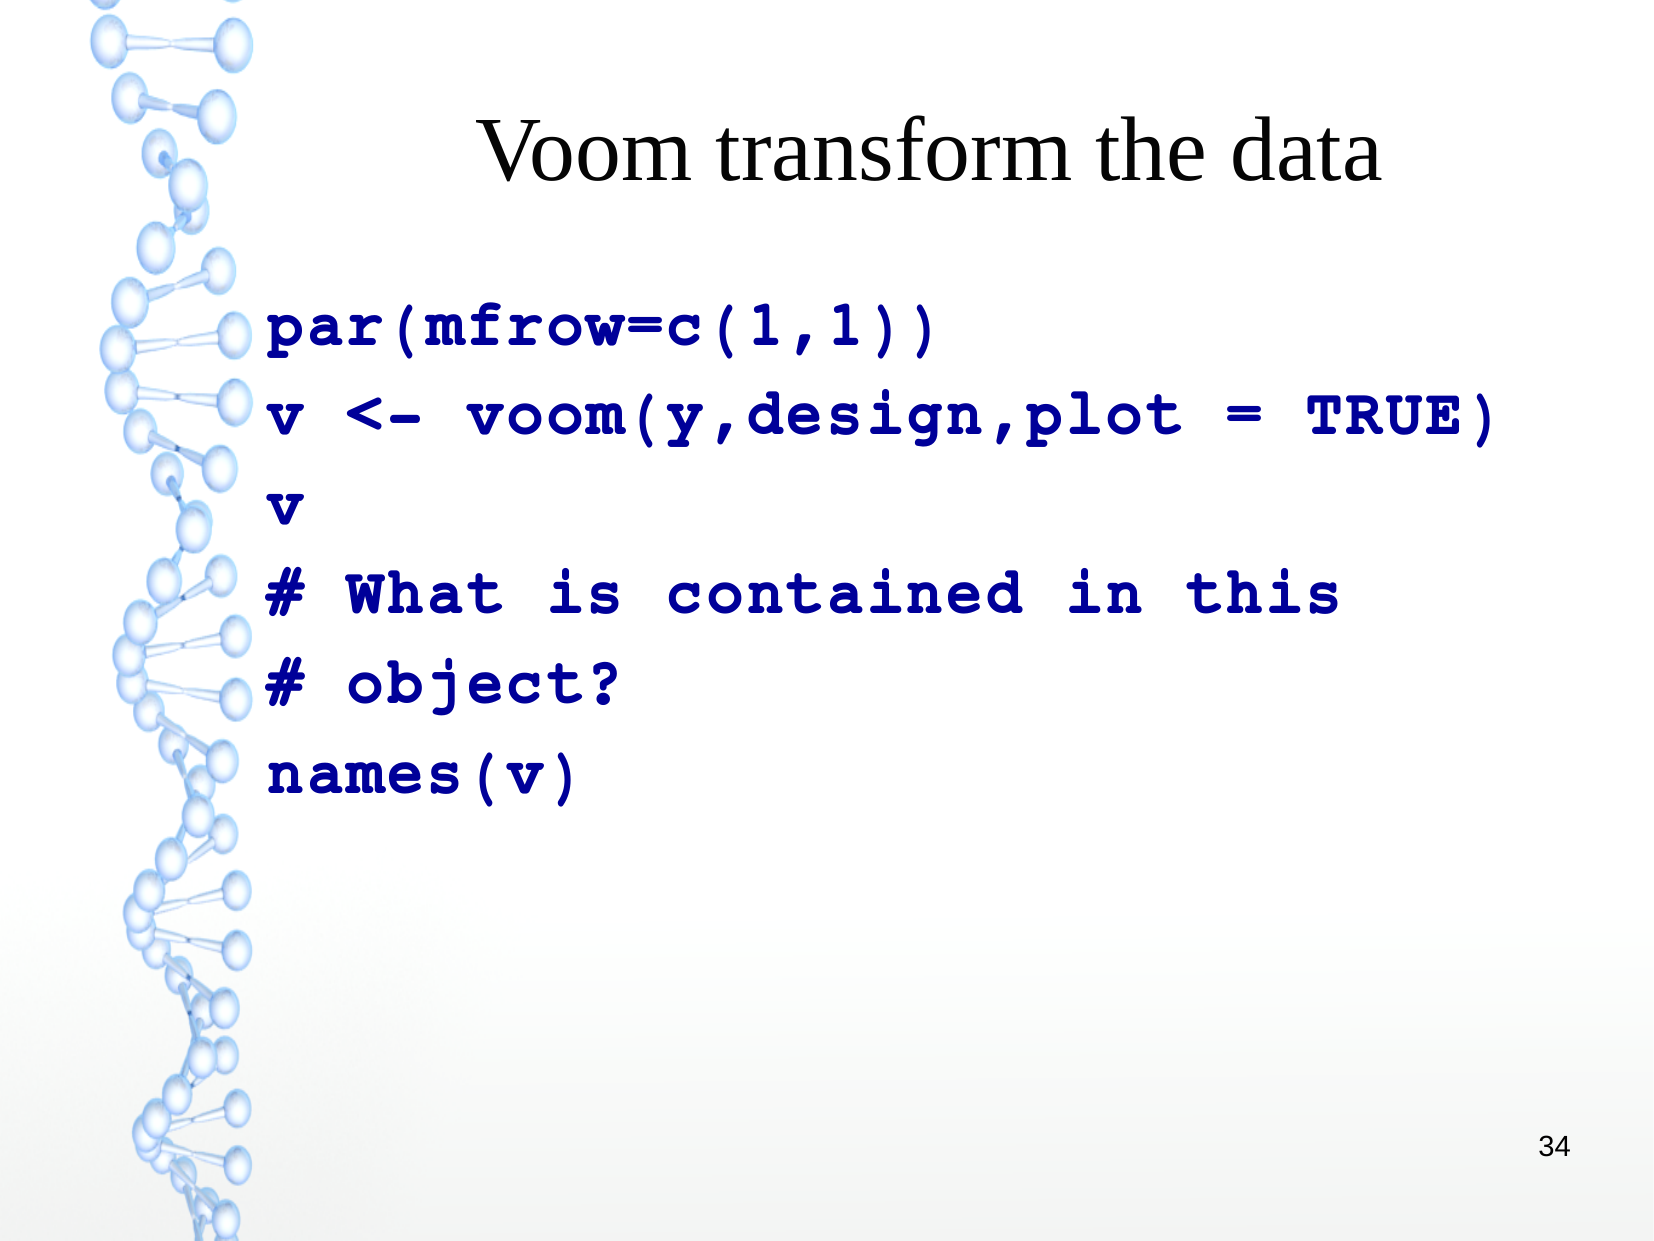

# Voom transform the data
par(mfrow=c(1,1))
v <- voom(y,design,plot = TRUE)
v
# What is contained in this
# object?
names(v)
34